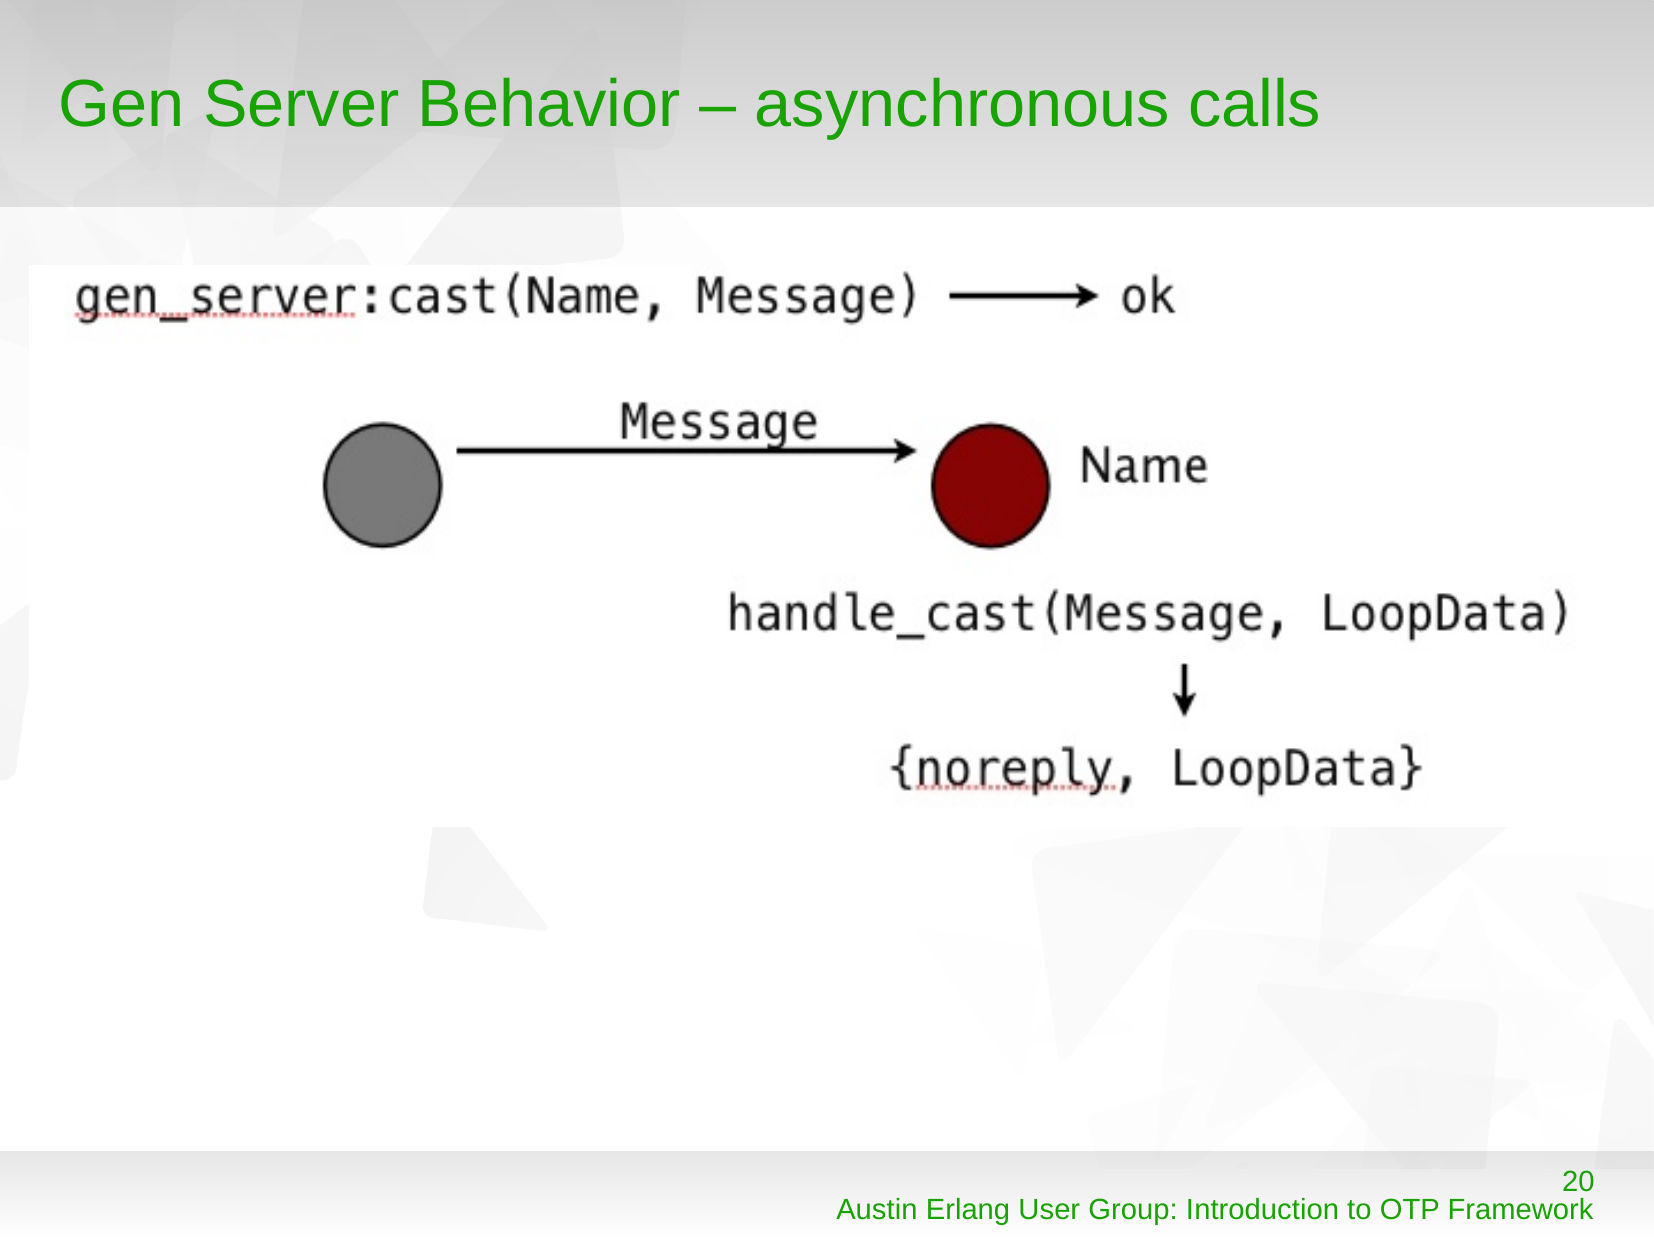

# Gen Server Behavior – asynchronous calls
20
Austin Erlang User Group: Introduction to OTP Framework